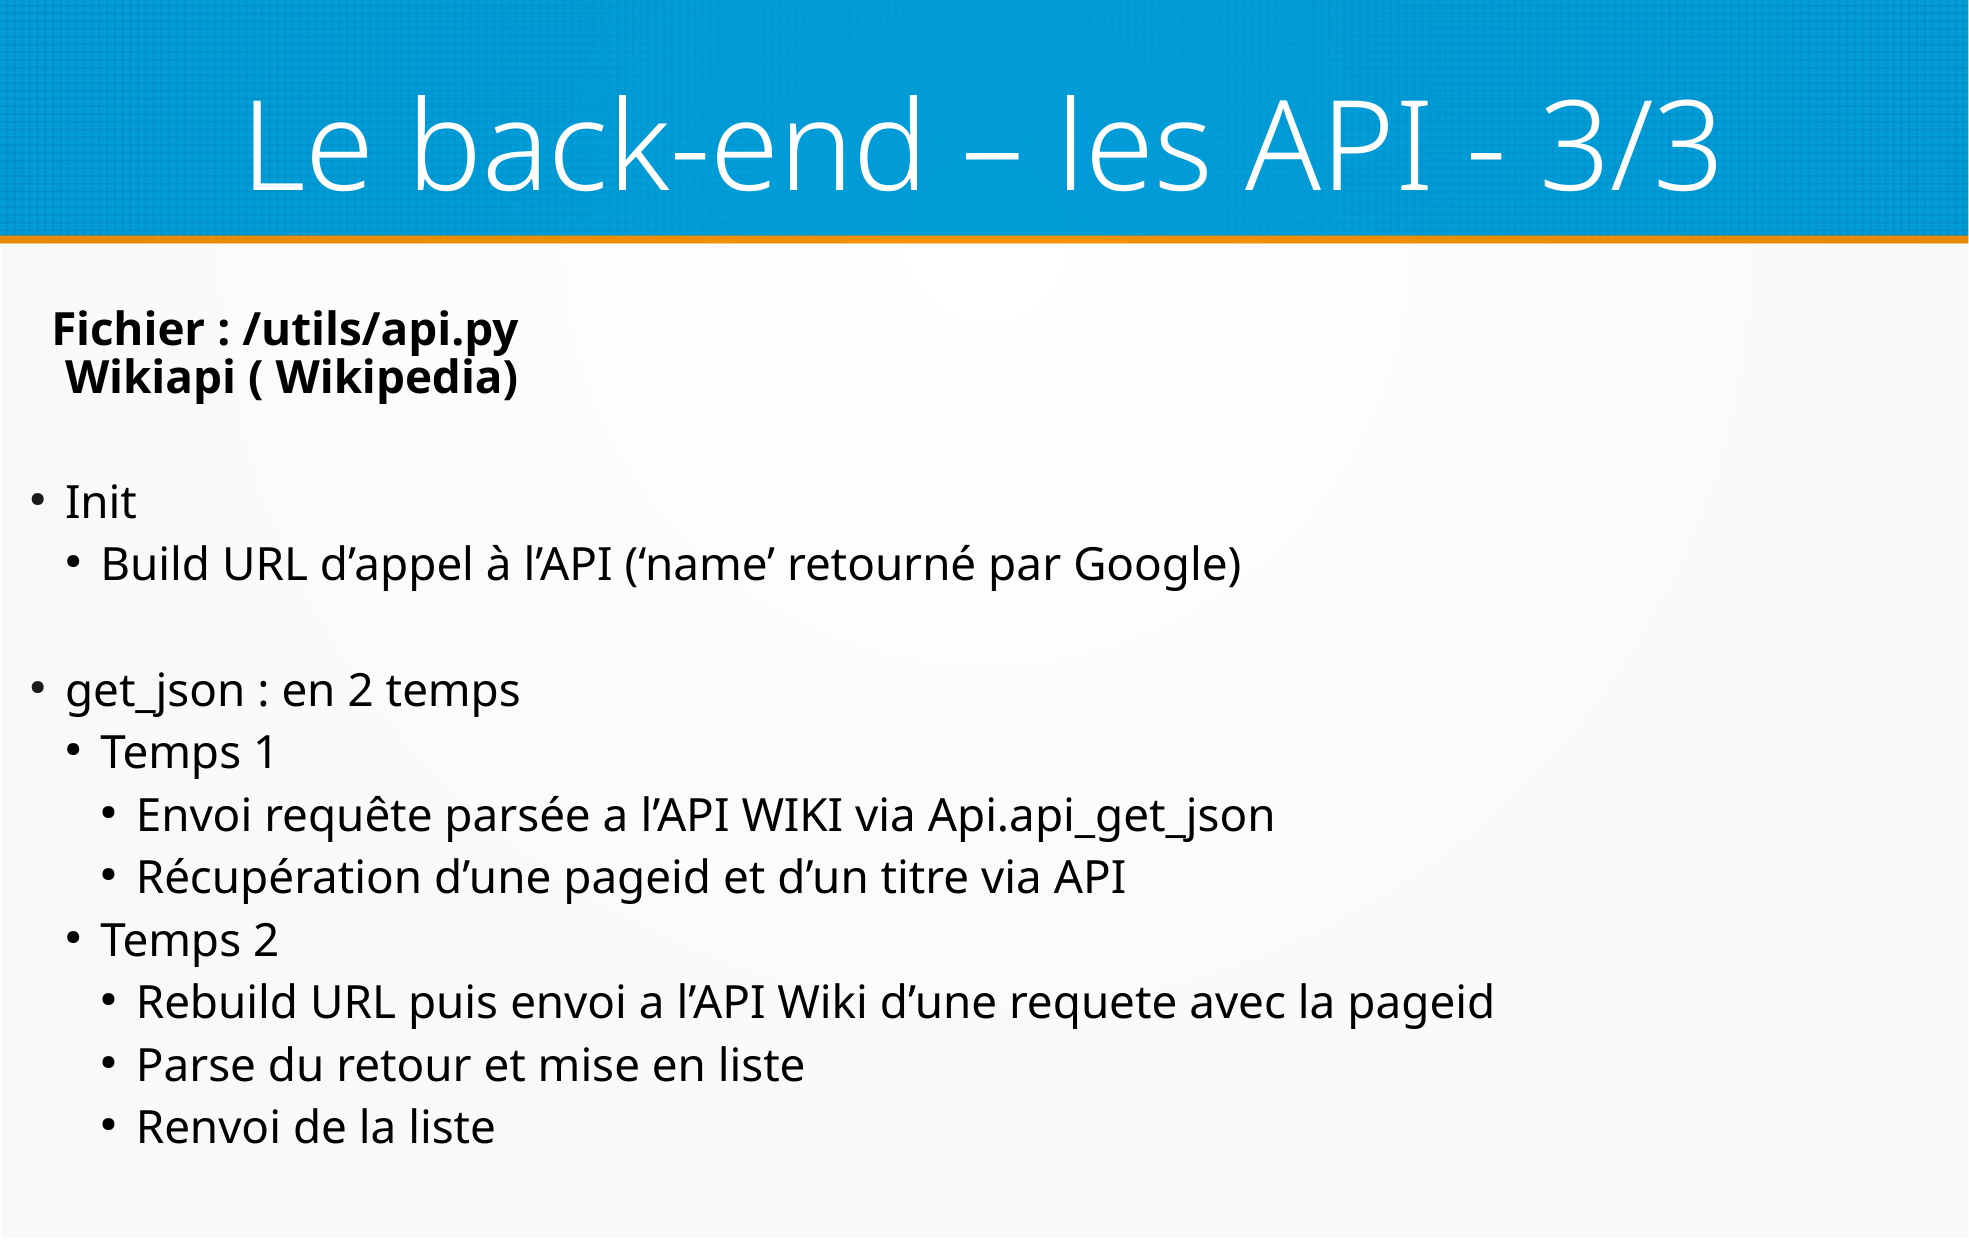

# Le back-end – les API - 3/3
Fichier : /utils/api.py
Wikiapi ( Wikipedia)
Init
Build URL d’appel à l’API (‘name’ retourné par Google)
get_json : en 2 temps
Temps 1
Envoi requête parsée a l’API WIKI via Api.api_get_json
Récupération d’une pageid et d’un titre via API
Temps 2
Rebuild URL puis envoi a l’API Wiki d’une requete avec la pageid
Parse du retour et mise en liste
Renvoi de la liste